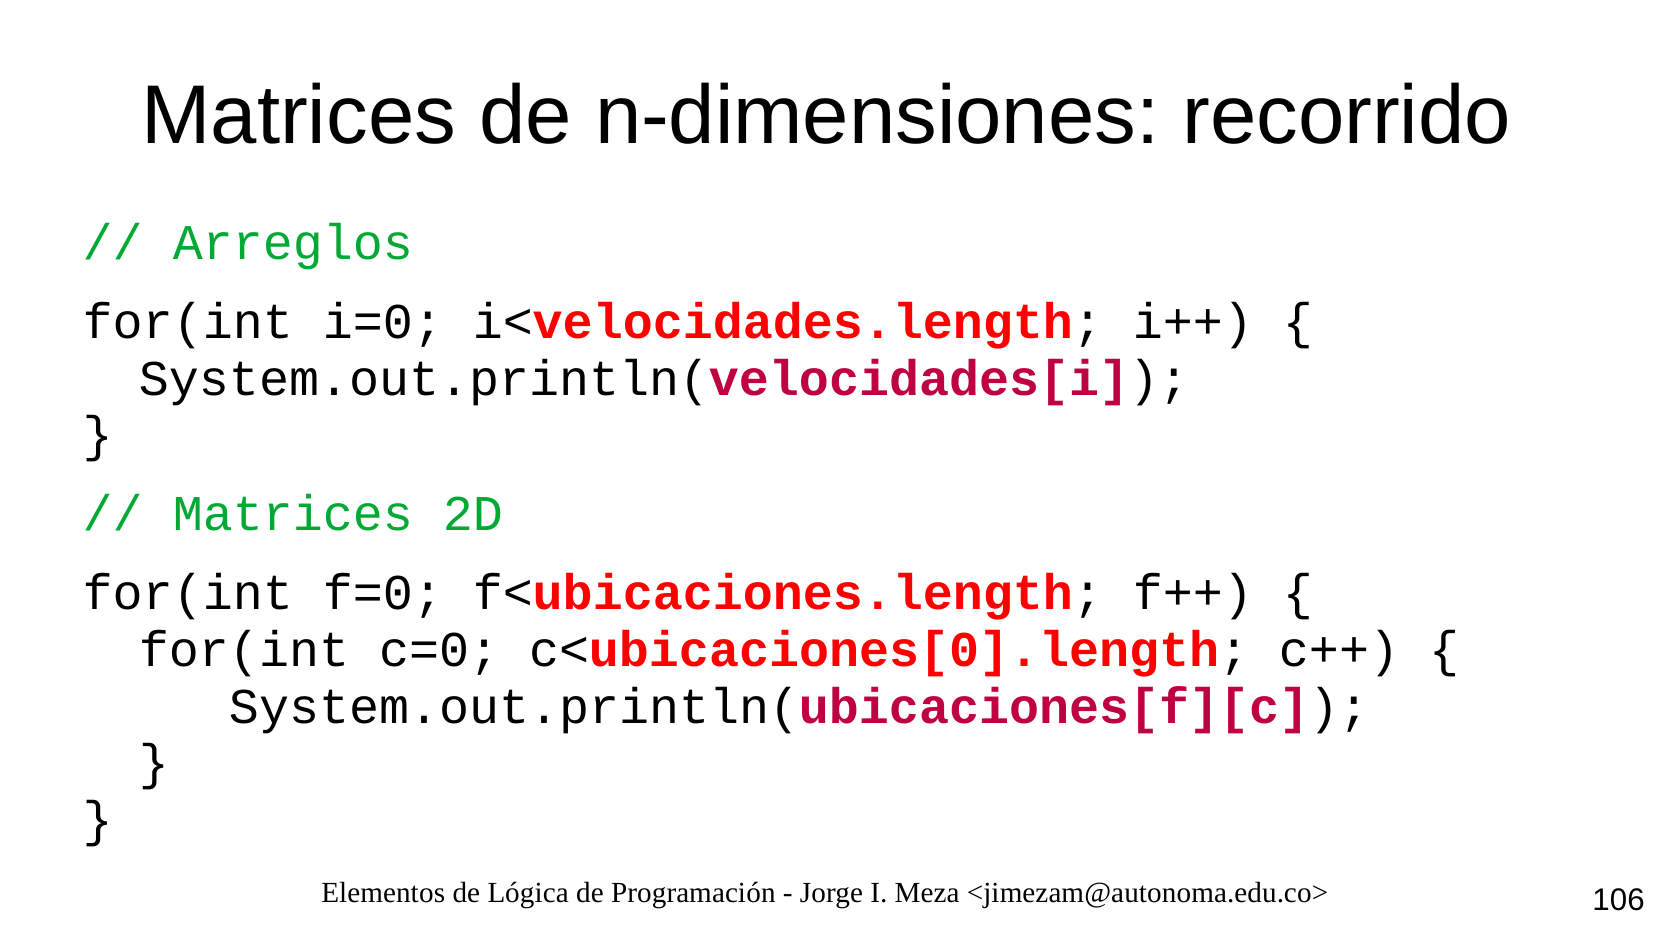

# Matrices de n-dimensiones: recorrido
// Arreglos
for(int i=0; i<velocidades.length; i++) {
	System.out.println(velocidades[i]);
}
// Matrices 2D
for(int f=0; f<ubicaciones.length; f++) {
	for(int c=0; c<ubicaciones[0].length; c++) {
				 System.out.println(ubicaciones[f][c]);
	}
}
Elementos de Lógica de Programación - Jorge I. Meza <jimezam@autonoma.edu.co>